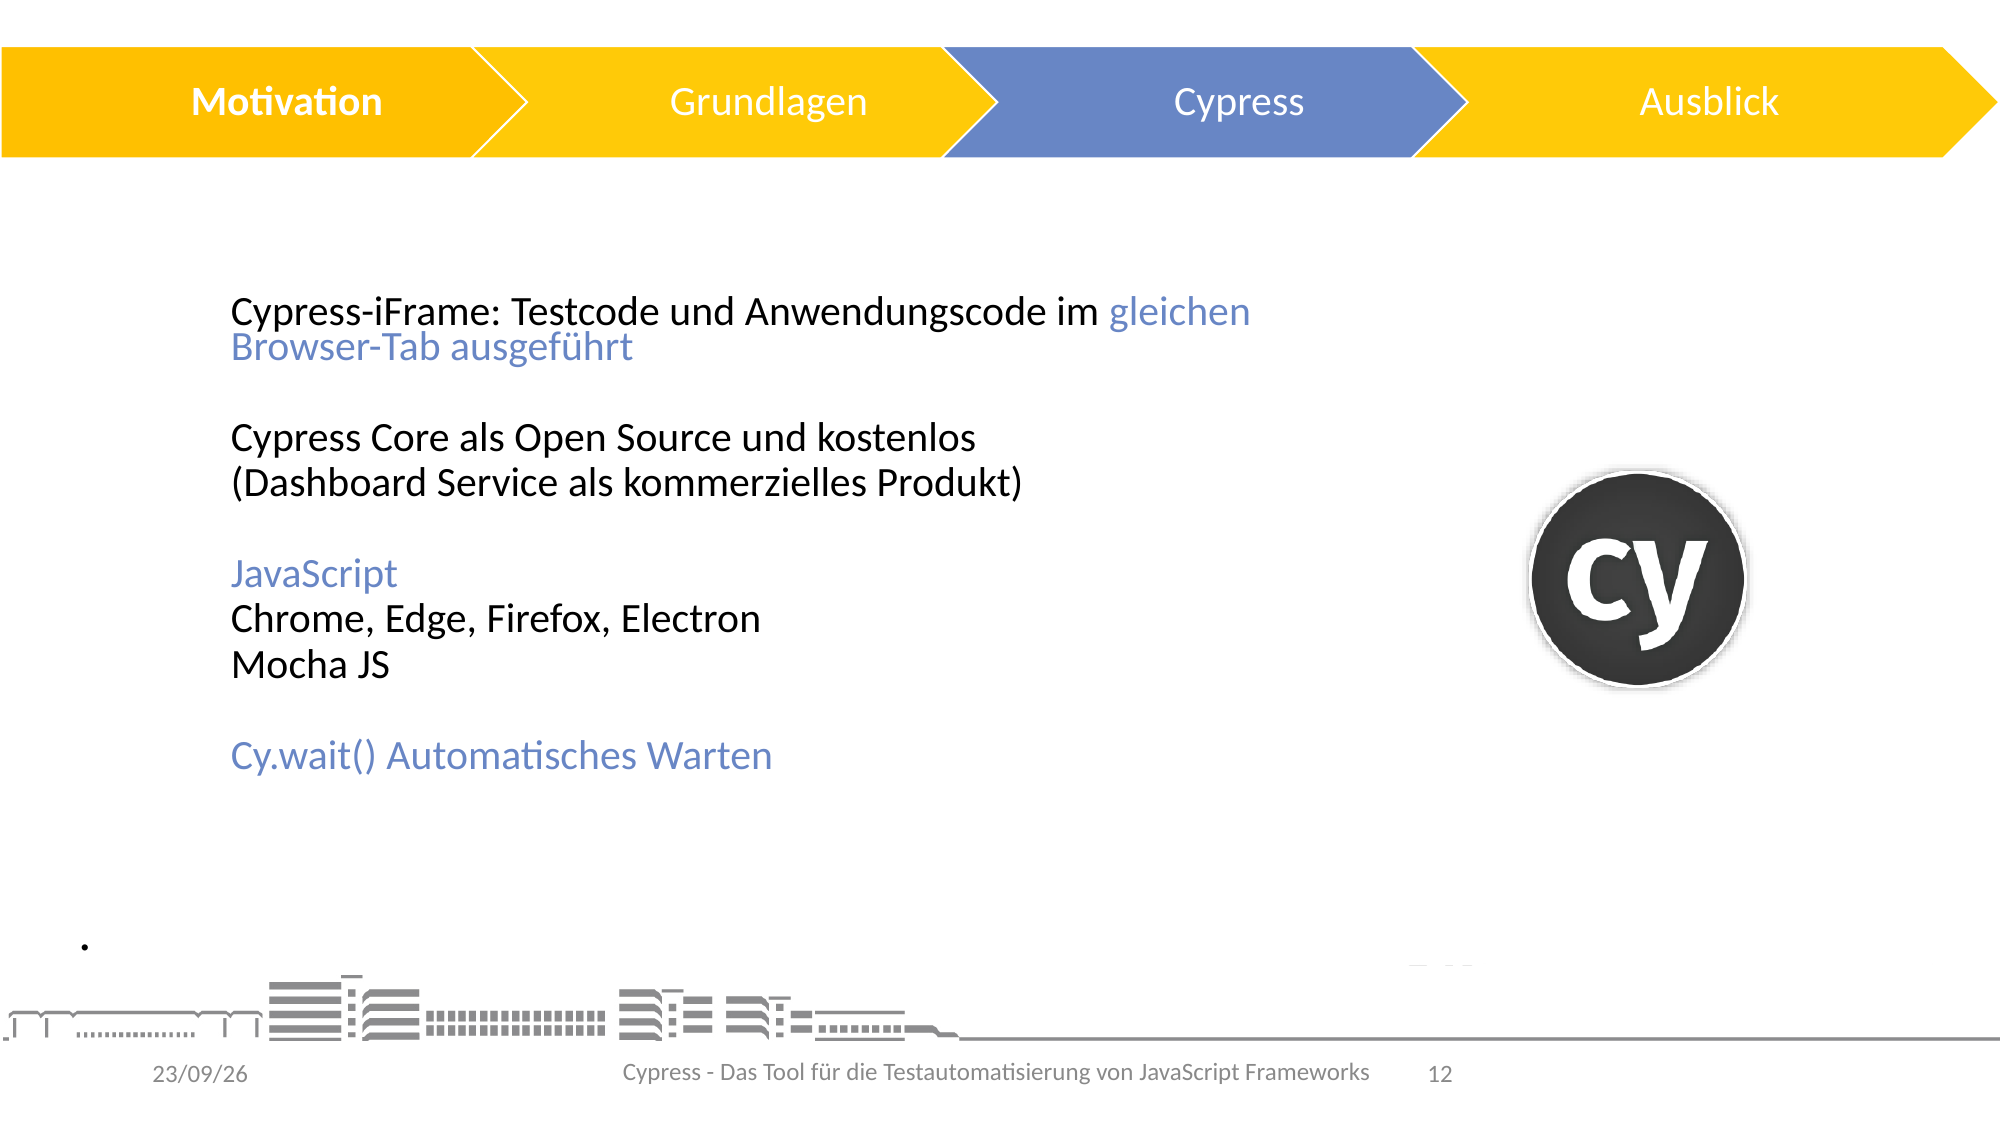

Motivation
Grundlagen
Cypress
Ausblick
# Cypress-iFrame: Testcode und Anwendungscode im gleichen Browser-Tab ausgeführt
Cypress Core als Open Source und kostenlos
(Dashboard Service als kommerzielles Produkt)
JavaScript
Chrome, Edge, Firefox, Electron
Mocha JS
Cy.wait() Automatisches Warten
Cypress - Das Tool für die Testautomatisierung von JavaScript Frameworks
12